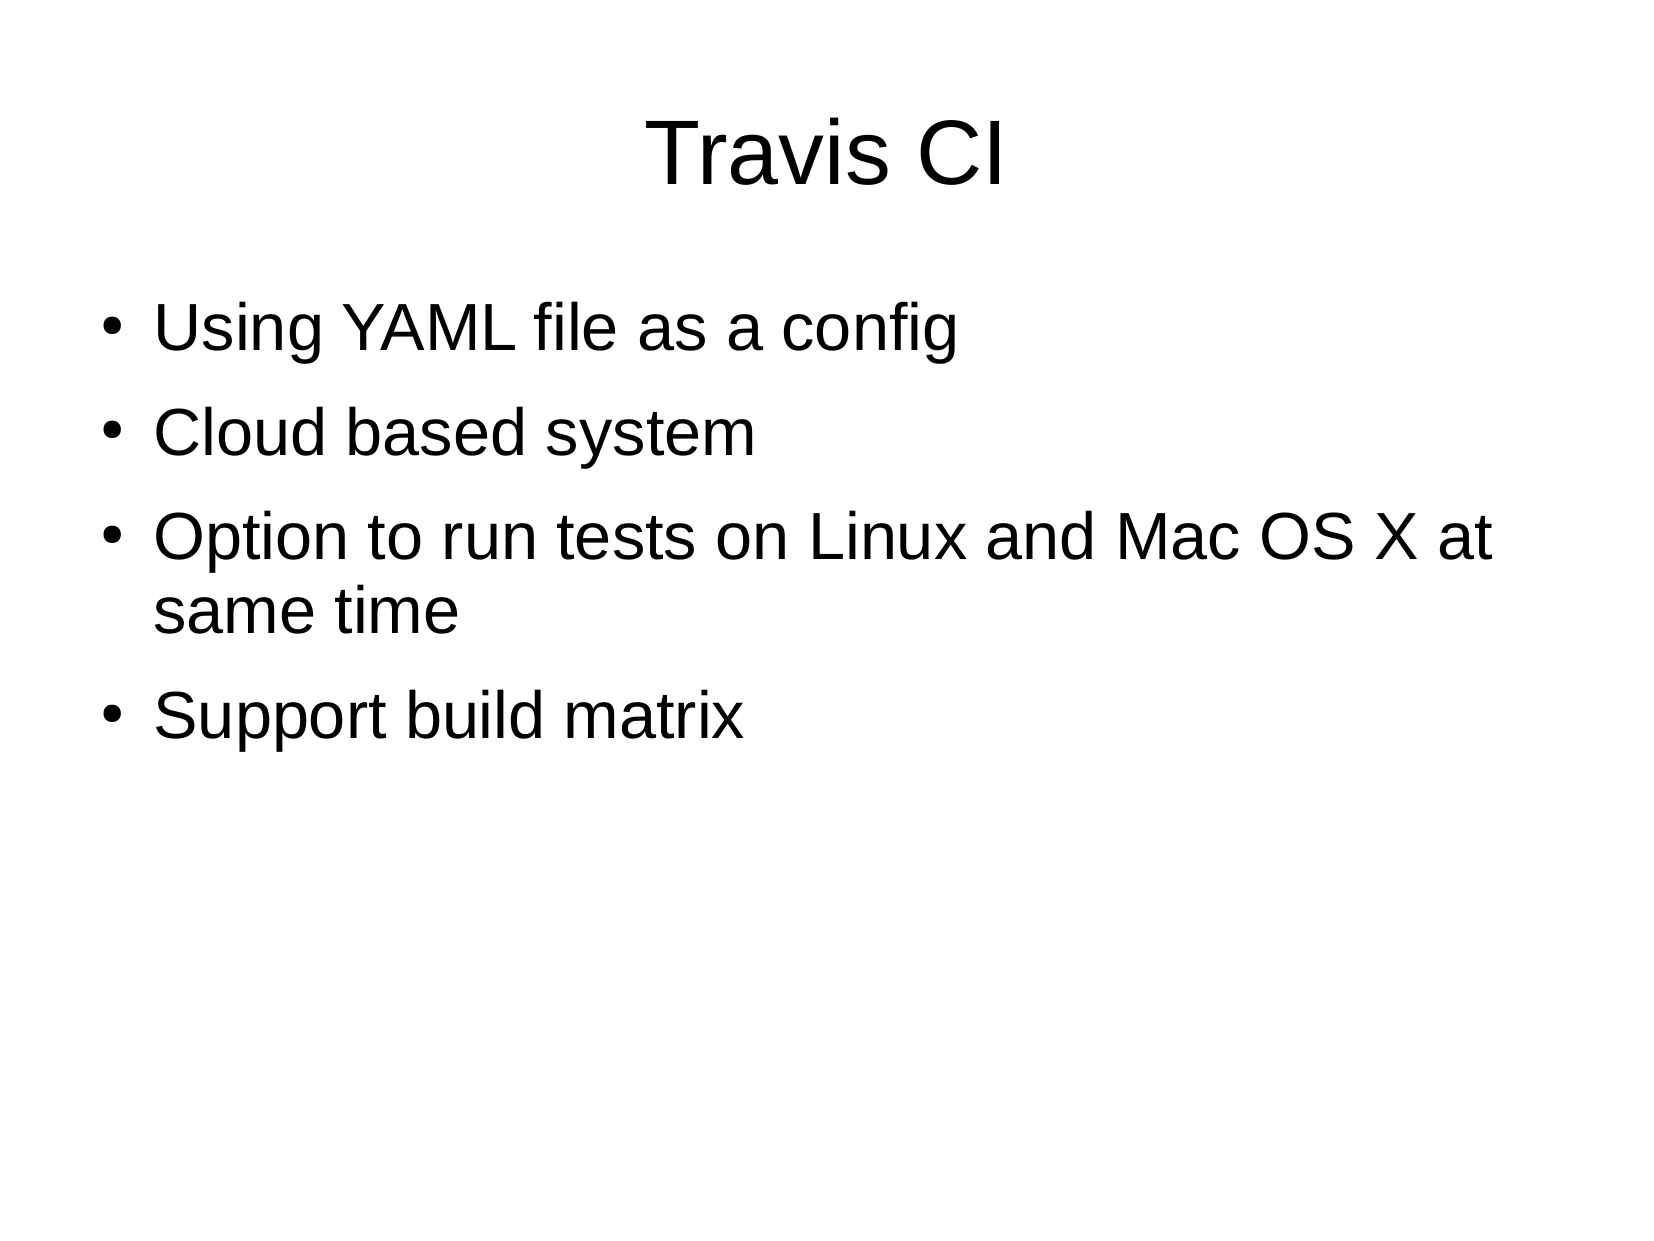

# Travis CI
Using YAML file as a config
Cloud based system
Option to run tests on Linux and Mac OS X at same time
Support build matrix